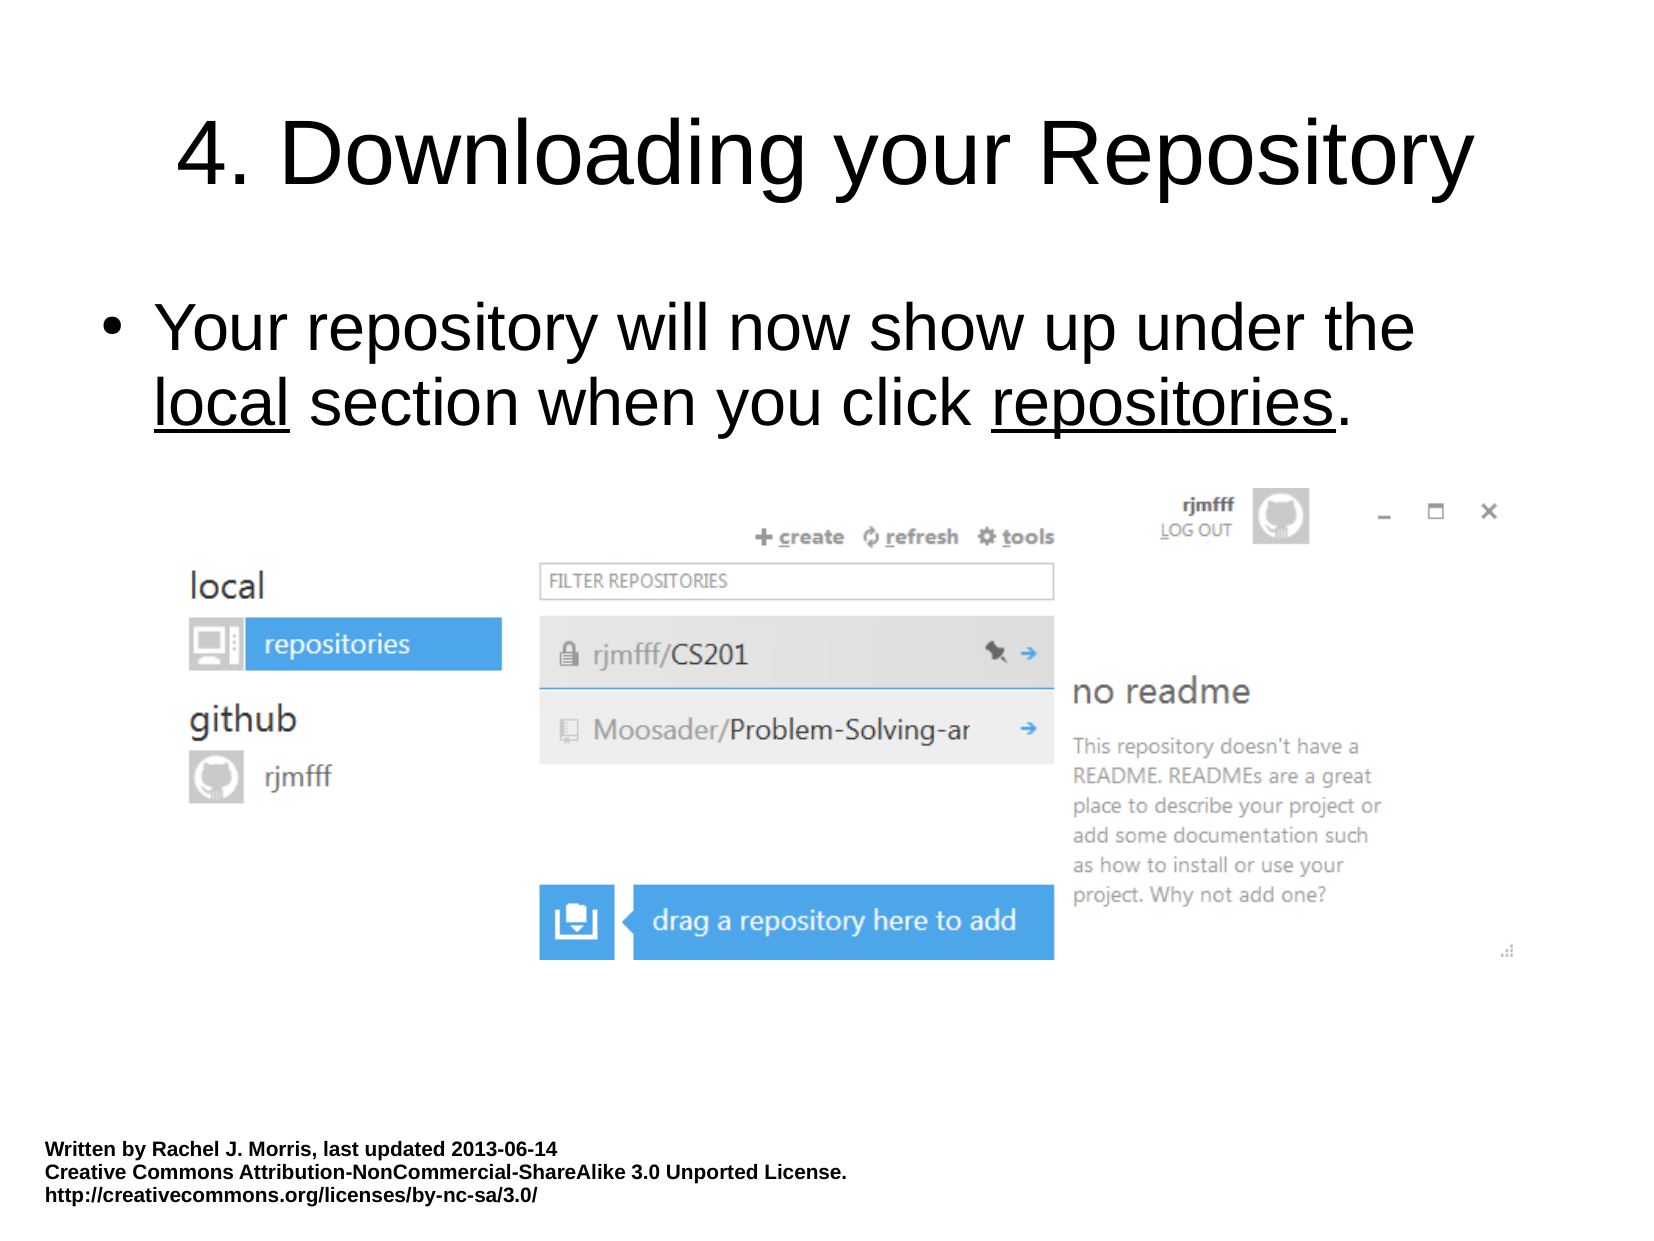

# 4. Downloading your Repository
Your repository will now show up under the local section when you click repositories.